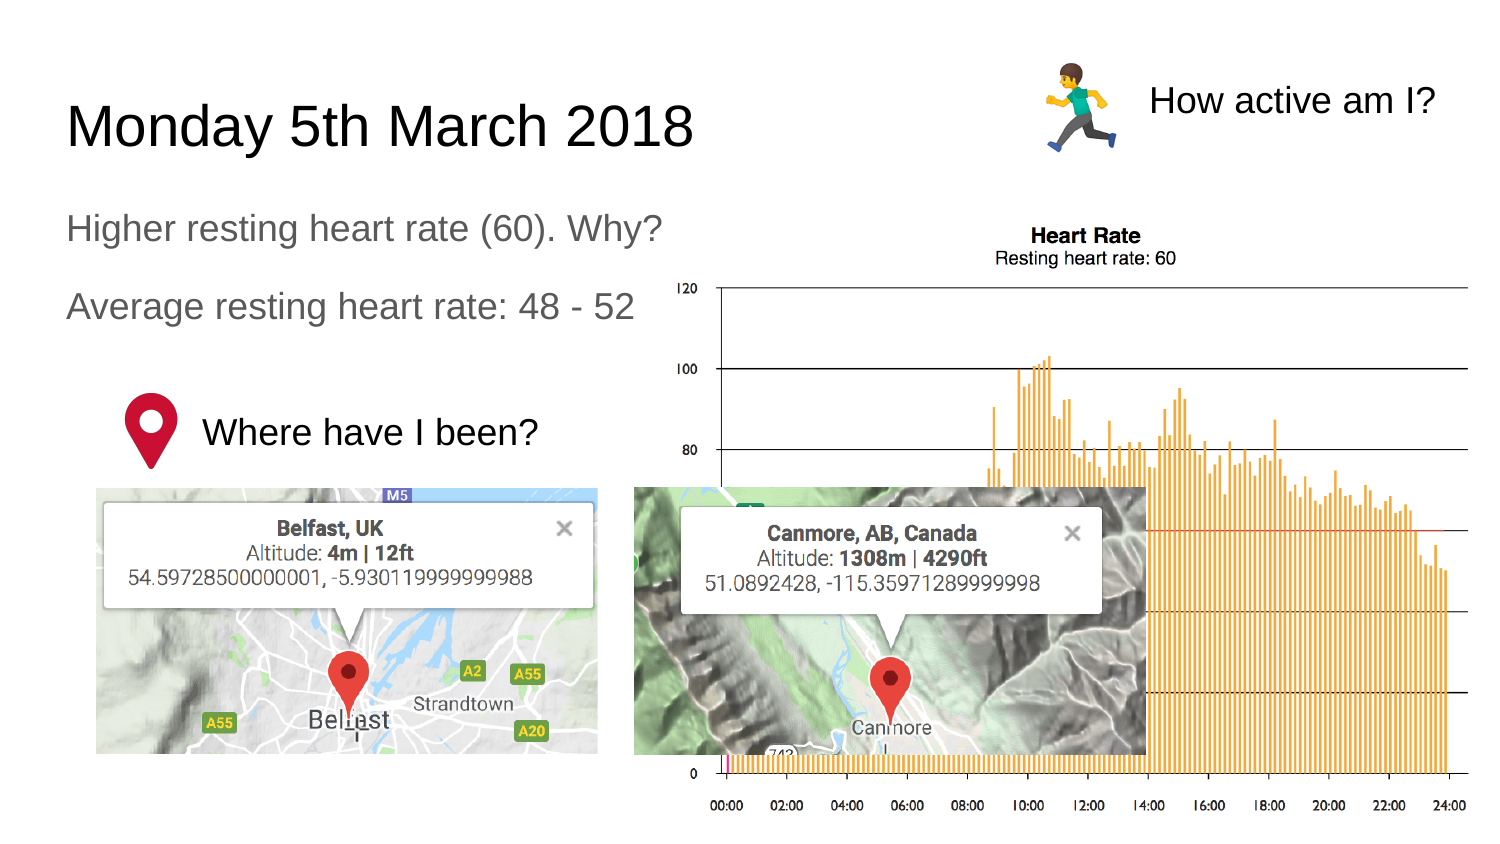

How active am I?
# Monday 5th March 2018
Higher resting heart rate (60). Why?
Average resting heart rate: 48 - 52
Where have I been?